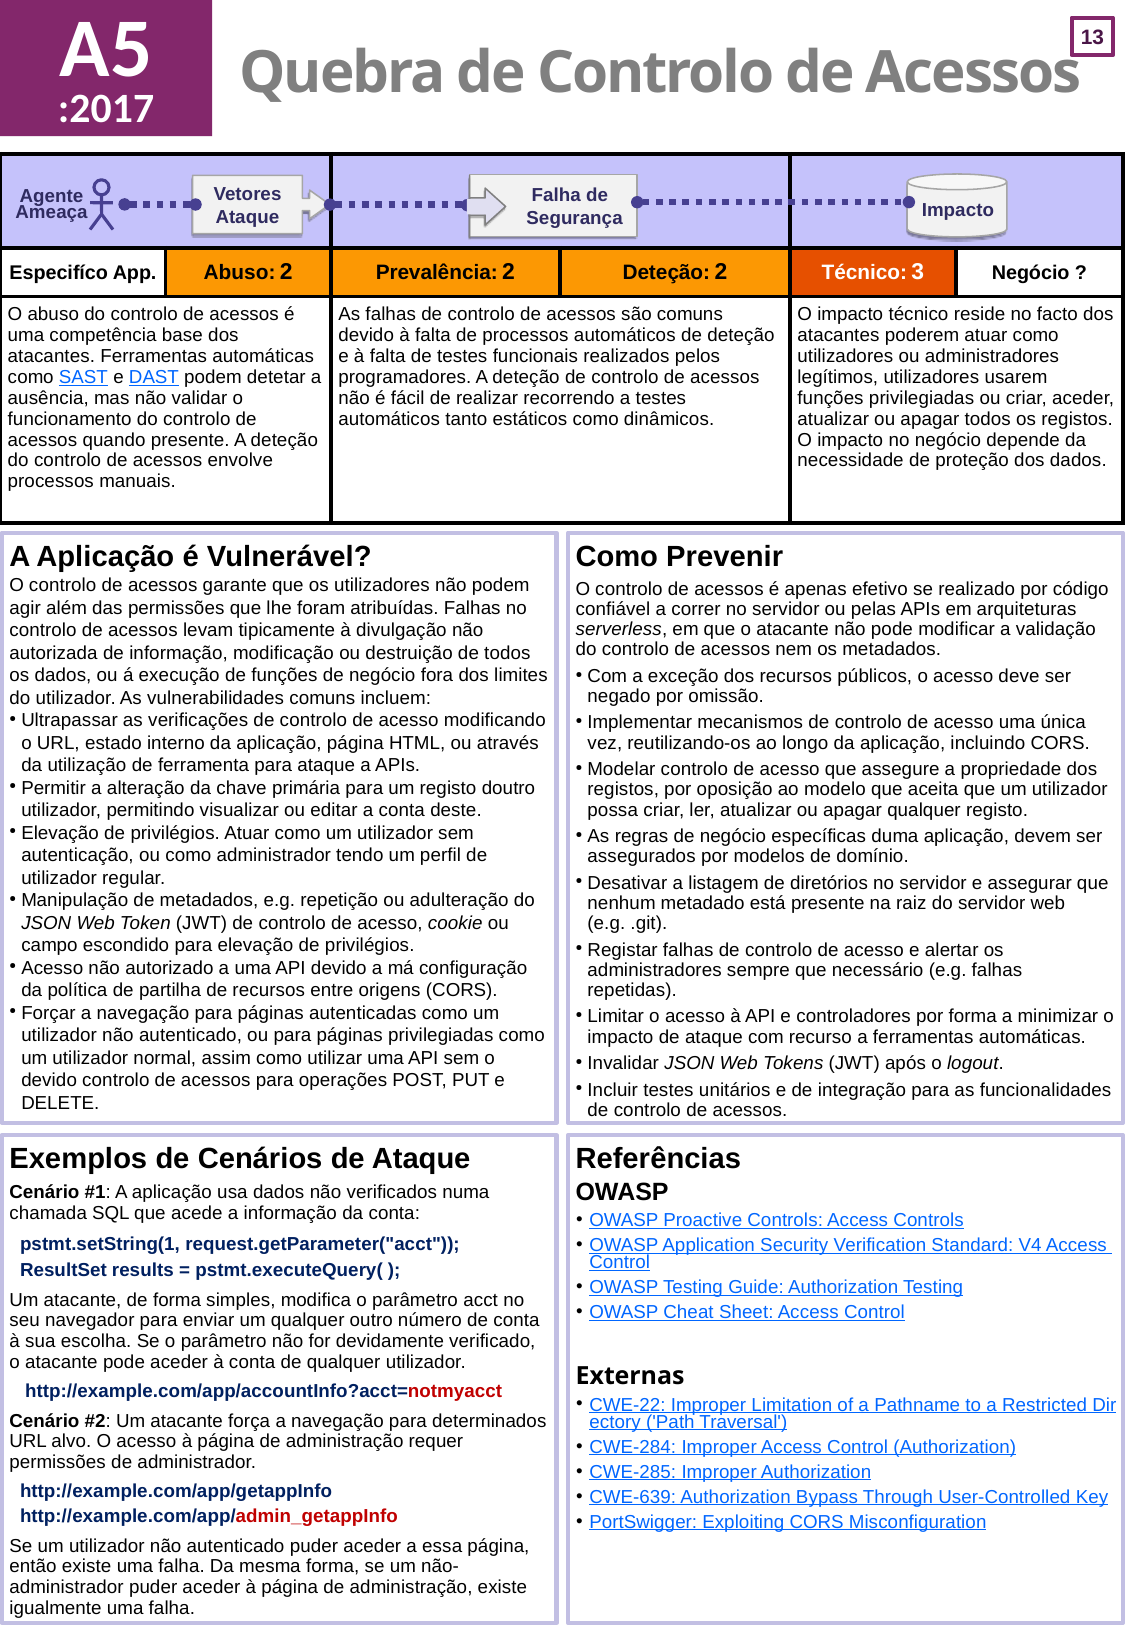

A5
:2017
Quebra de Controlo de Acessos
| | | | | | |
| --- | --- | --- | --- | --- | --- |
| Especifíco App. | Abuso: 2 | Prevalência: 2 | Deteção: 2 | Técnico: 3 | Negócio ? |
| O abuso do controlo de acessos é uma competência base dos atacantes. Ferramentas automáticas como SAST e DAST podem detetar a ausência, mas não validar o funcionamento do controlo de acessos quando presente. A deteção do controlo de acessos envolve processos manuais. | | As falhas de controlo de acessos são comuns devido à falta de processos automáticos de deteção e à falta de testes funcionais realizados pelos programadores. A deteção de controlo de acessos não é fácil de realizar recorrendo a testes automáticos tanto estáticos como dinâmicos. | | O impacto técnico reside no facto dos atacantes poderem atuar como utilizadores ou administradores legítimos, utilizadores usarem funções privilegiadas ou criar, aceder, atualizar ou apagar todos os registos. O impacto no negócio depende da necessidade de proteção dos dados. | |
Impacto
 Falha de
 Segurança
Vetores
Ataque
Agente
Ameaça
A Aplicação é Vulnerável?
O controlo de acessos garante que os utilizadores não podem agir além das permissões que lhe foram atribuídas. Falhas no controlo de acessos levam tipicamente à divulgação não autorizada de informação, modificação ou destruição de todos os dados, ou á execução de funções de negócio fora dos limites do utilizador. As vulnerabilidades comuns incluem:
Ultrapassar as verificações de controlo de acesso modificando o URL, estado interno da aplicação, página HTML, ou através da utilização de ferramenta para ataque a APIs.
Permitir a alteração da chave primária para um registo doutro utilizador, permitindo visualizar ou editar a conta deste.
Elevação de privilégios. Atuar como um utilizador sem autenticação, ou como administrador tendo um perfil de utilizador regular.
Manipulação de metadados, e.g. repetição ou adulteração do JSON Web Token (JWT) de controlo de acesso, cookie ou campo escondido para elevação de privilégios.
Acesso não autorizado a uma API devido a má configuração da política de partilha de recursos entre origens (CORS).
Forçar a navegação para páginas autenticadas como um utilizador não autenticado, ou para páginas privilegiadas como um utilizador normal, assim como utilizar uma API sem o devido controlo de acessos para operações POST, PUT e DELETE.
Como Prevenir
O controlo de acessos é apenas efetivo se realizado por código confiável a correr no servidor ou pelas APIs em arquiteturas serverless, em que o atacante não pode modificar a validação do controlo de acessos nem os metadados.
Com a exceção dos recursos públicos, o acesso deve ser negado por omissão.
Implementar mecanismos de controlo de acesso uma única vez, reutilizando-os ao longo da aplicação, incluindo CORS.
Modelar controlo de acesso que assegure a propriedade dos registos, por oposição ao modelo que aceita que um utilizador possa criar, ler, atualizar ou apagar qualquer registo.
As regras de negócio específicas duma aplicação, devem ser assegurados por modelos de domínio.
Desativar a listagem de diretórios no servidor e assegurar que nenhum metadado está presente na raiz do servidor web (e.g. .git).
Registar falhas de controlo de acesso e alertar os administradores sempre que necessário (e.g. falhas repetidas).
Limitar o acesso à API e controladores por forma a minimizar o impacto de ataque com recurso a ferramentas automáticas.
Invalidar JSON Web Tokens (JWT) após o logout.
Incluir testes unitários e de integração para as funcionalidades de controlo de acessos.
Exemplos de Cenários de Ataque
Cenário #1: A aplicação usa dados não verificados numa chamada SQL que acede a informação da conta:
  pstmt.setString(1, request.getParameter("acct"));
 ResultSet results = pstmt.executeQuery( );
Um atacante, de forma simples, modifica o parâmetro acct no seu navegador para enviar um qualquer outro número de conta à sua escolha. Se o parâmetro não for devidamente verificado, o atacante pode aceder à conta de qualquer utilizador.
   http://example.com/app/accountInfo?acct=notmyacct
Cenário #2: Um atacante força a navegação para determinados URL alvo. O acesso à página de administração requer permissões de administrador.
  http://example.com/app/getappInfo
  http://example.com/app/admin_getappInfo
Se um utilizador não autenticado puder aceder a essa página, então existe uma falha. Da mesma forma, se um não-administrador puder aceder à página de administração, existe igualmente uma falha.
Referências
OWASP
OWASP Proactive Controls: Access Controls
OWASP Application Security Verification Standard: V4 Access Control
OWASP Testing Guide: Authorization Testing
OWASP Cheat Sheet: Access Control
Externas
CWE-22: Improper Limitation of a Pathname to a Restricted Directory ('Path Traversal')
CWE-284: Improper Access Control (Authorization)
CWE-285: Improper Authorization
CWE-639: Authorization Bypass Through User-Controlled Key
PortSwigger: Exploiting CORS Misconfiguration